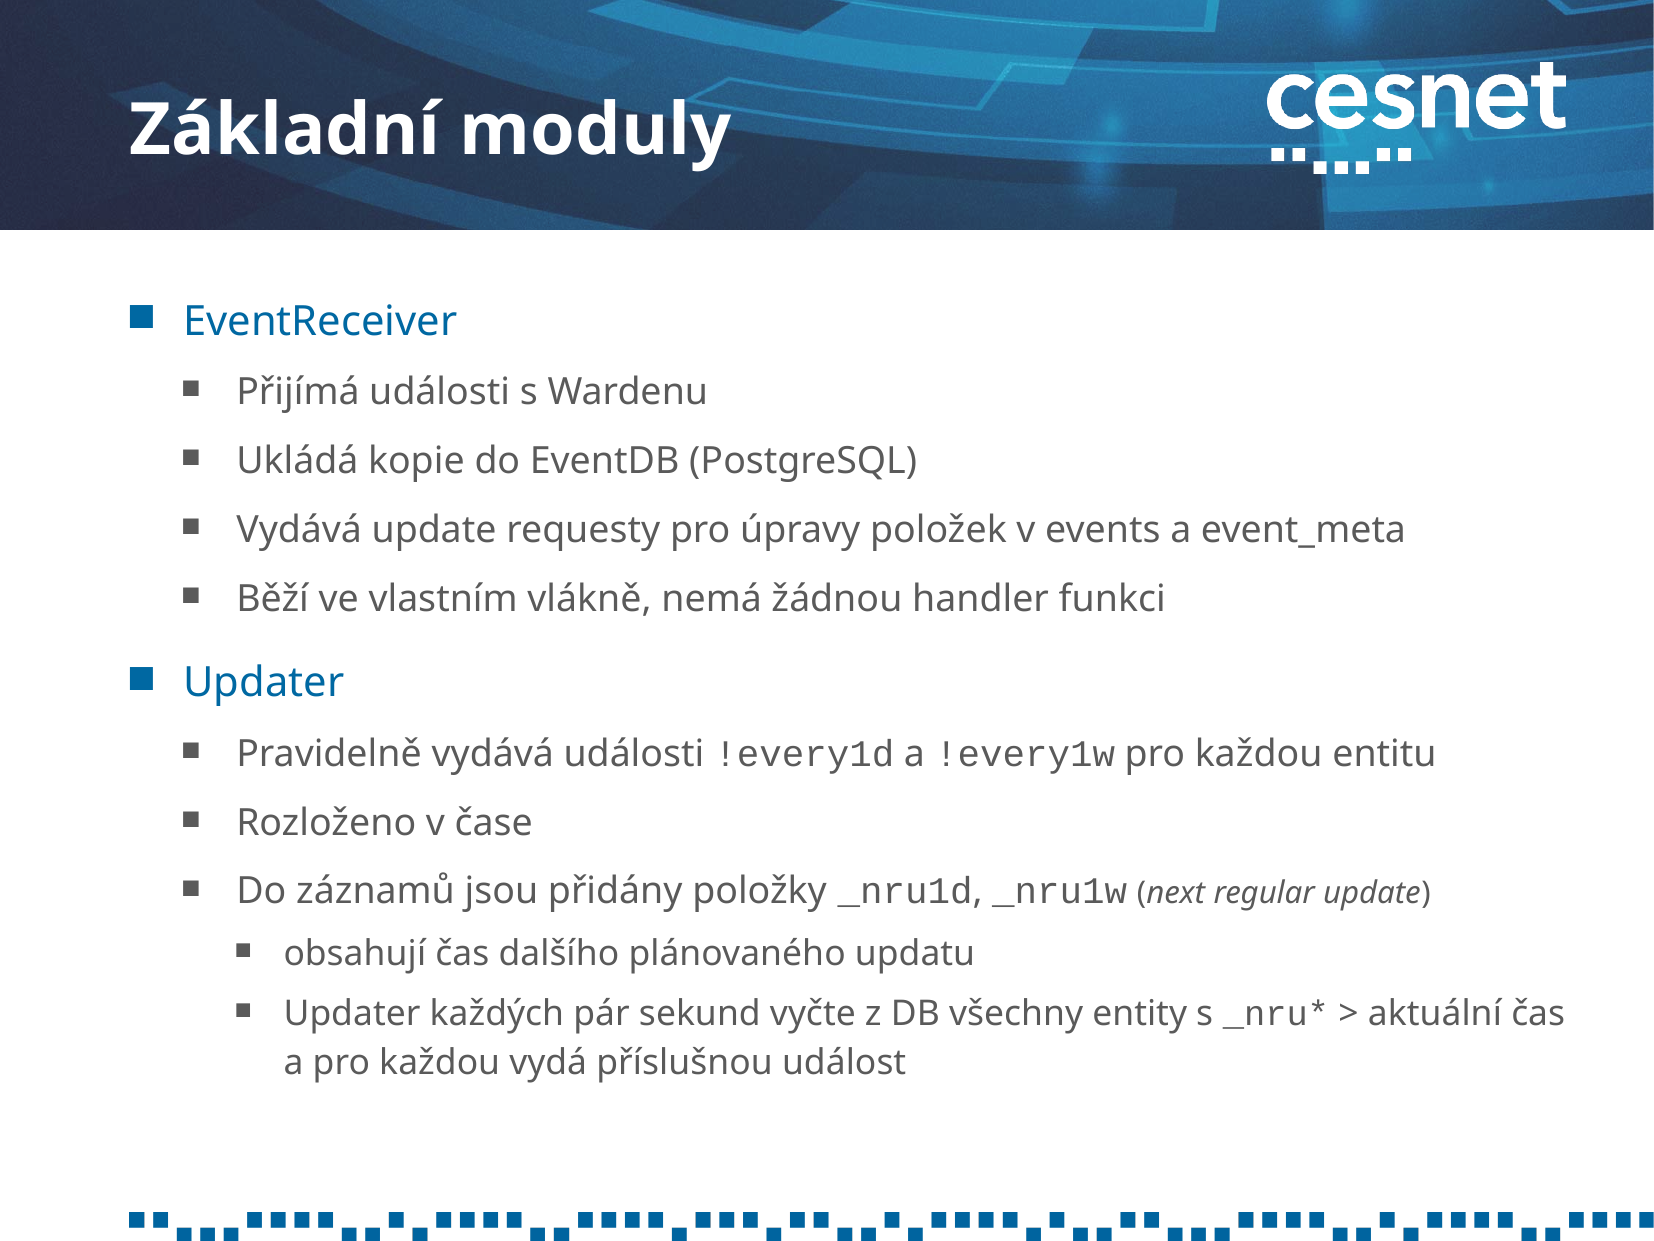

# Základní moduly
EventReceiver
Přijímá události s Wardenu
Ukládá kopie do EventDB (PostgreSQL)
Vydává update requesty pro úpravy položek v events a event_meta
Běží ve vlastním vlákně, nemá žádnou handler funkci
Updater
Pravidelně vydává události !every1d a !every1w pro každou entitu
Rozloženo v čase
Do záznamů jsou přidány položky _nru1d, _nru1w (next regular update)
obsahují čas dalšího plánovaného updatu
Updater každých pár sekund vyčte z DB všechny entity s _nru* > aktuální čas a pro každou vydá příslušnou událost